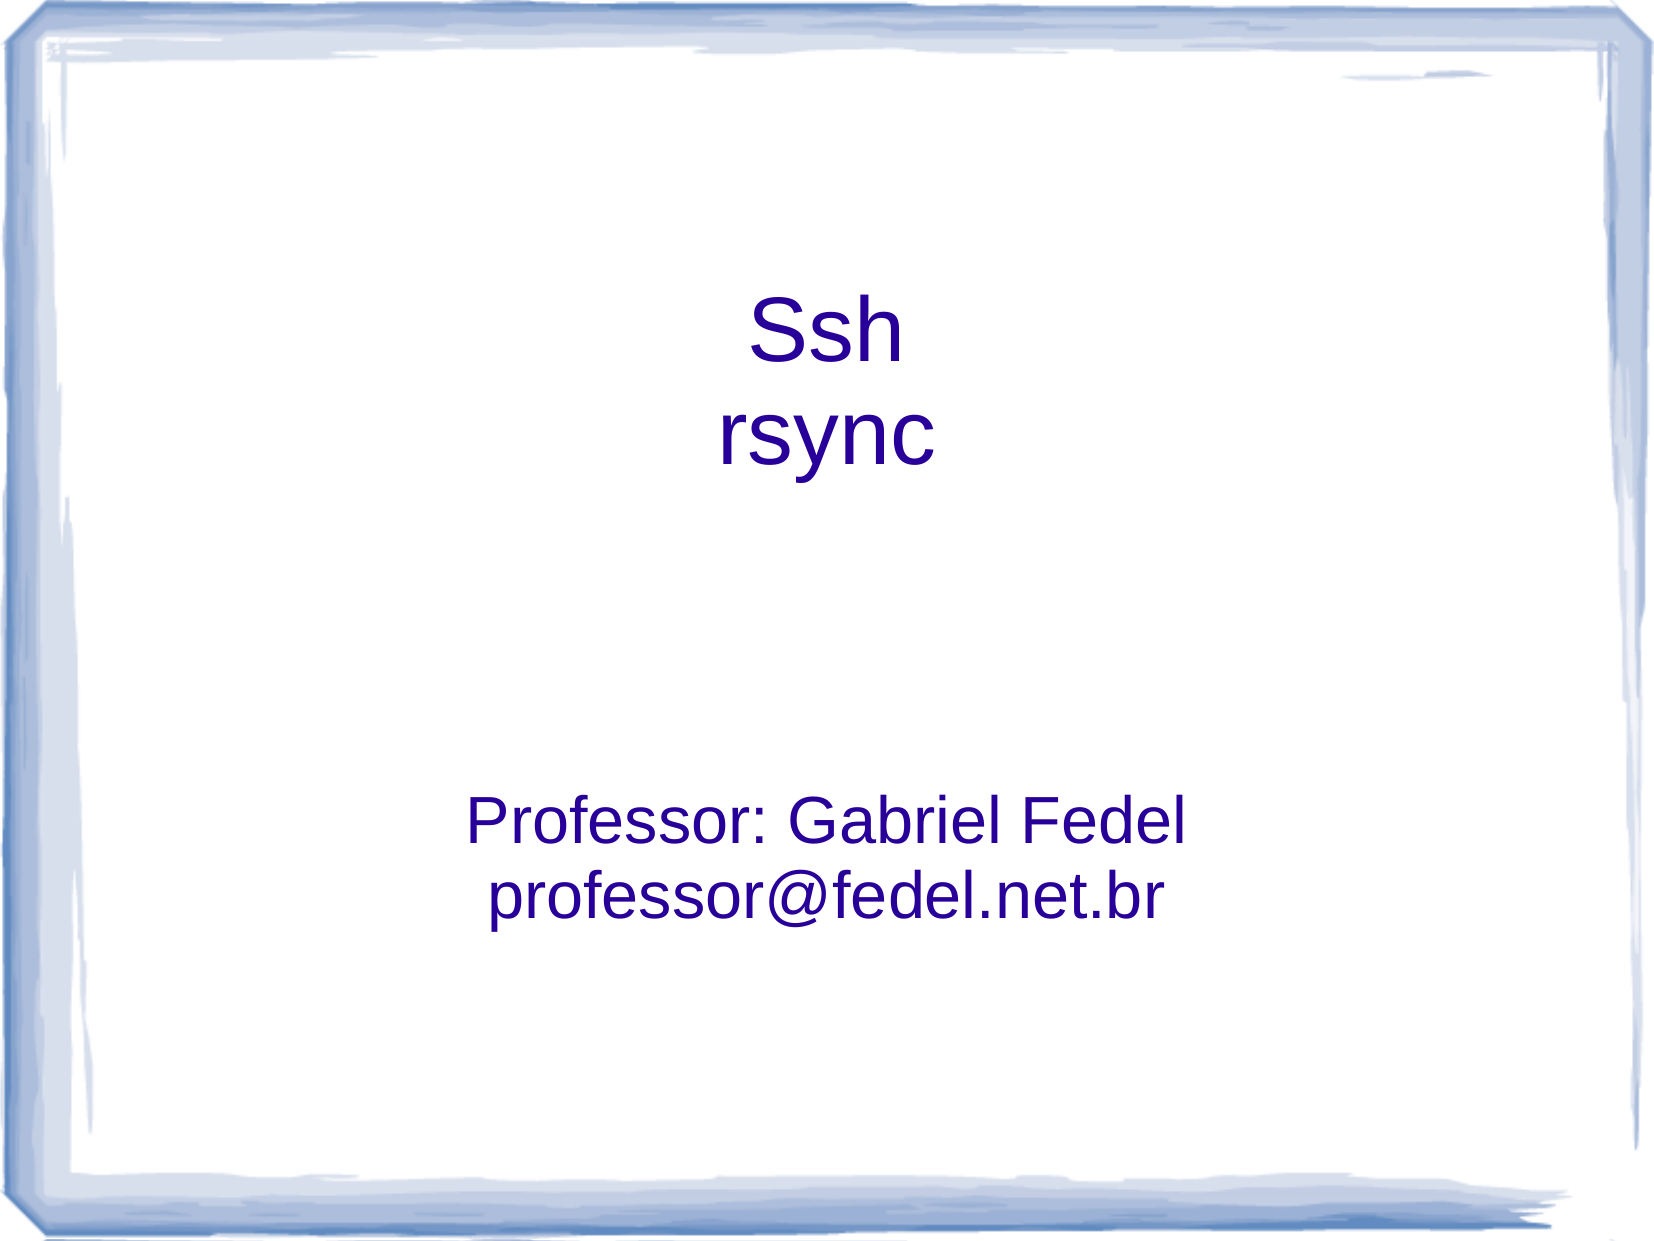

# Ssh
rsync
Professor: Gabriel Fedel
professor@fedel.net.br